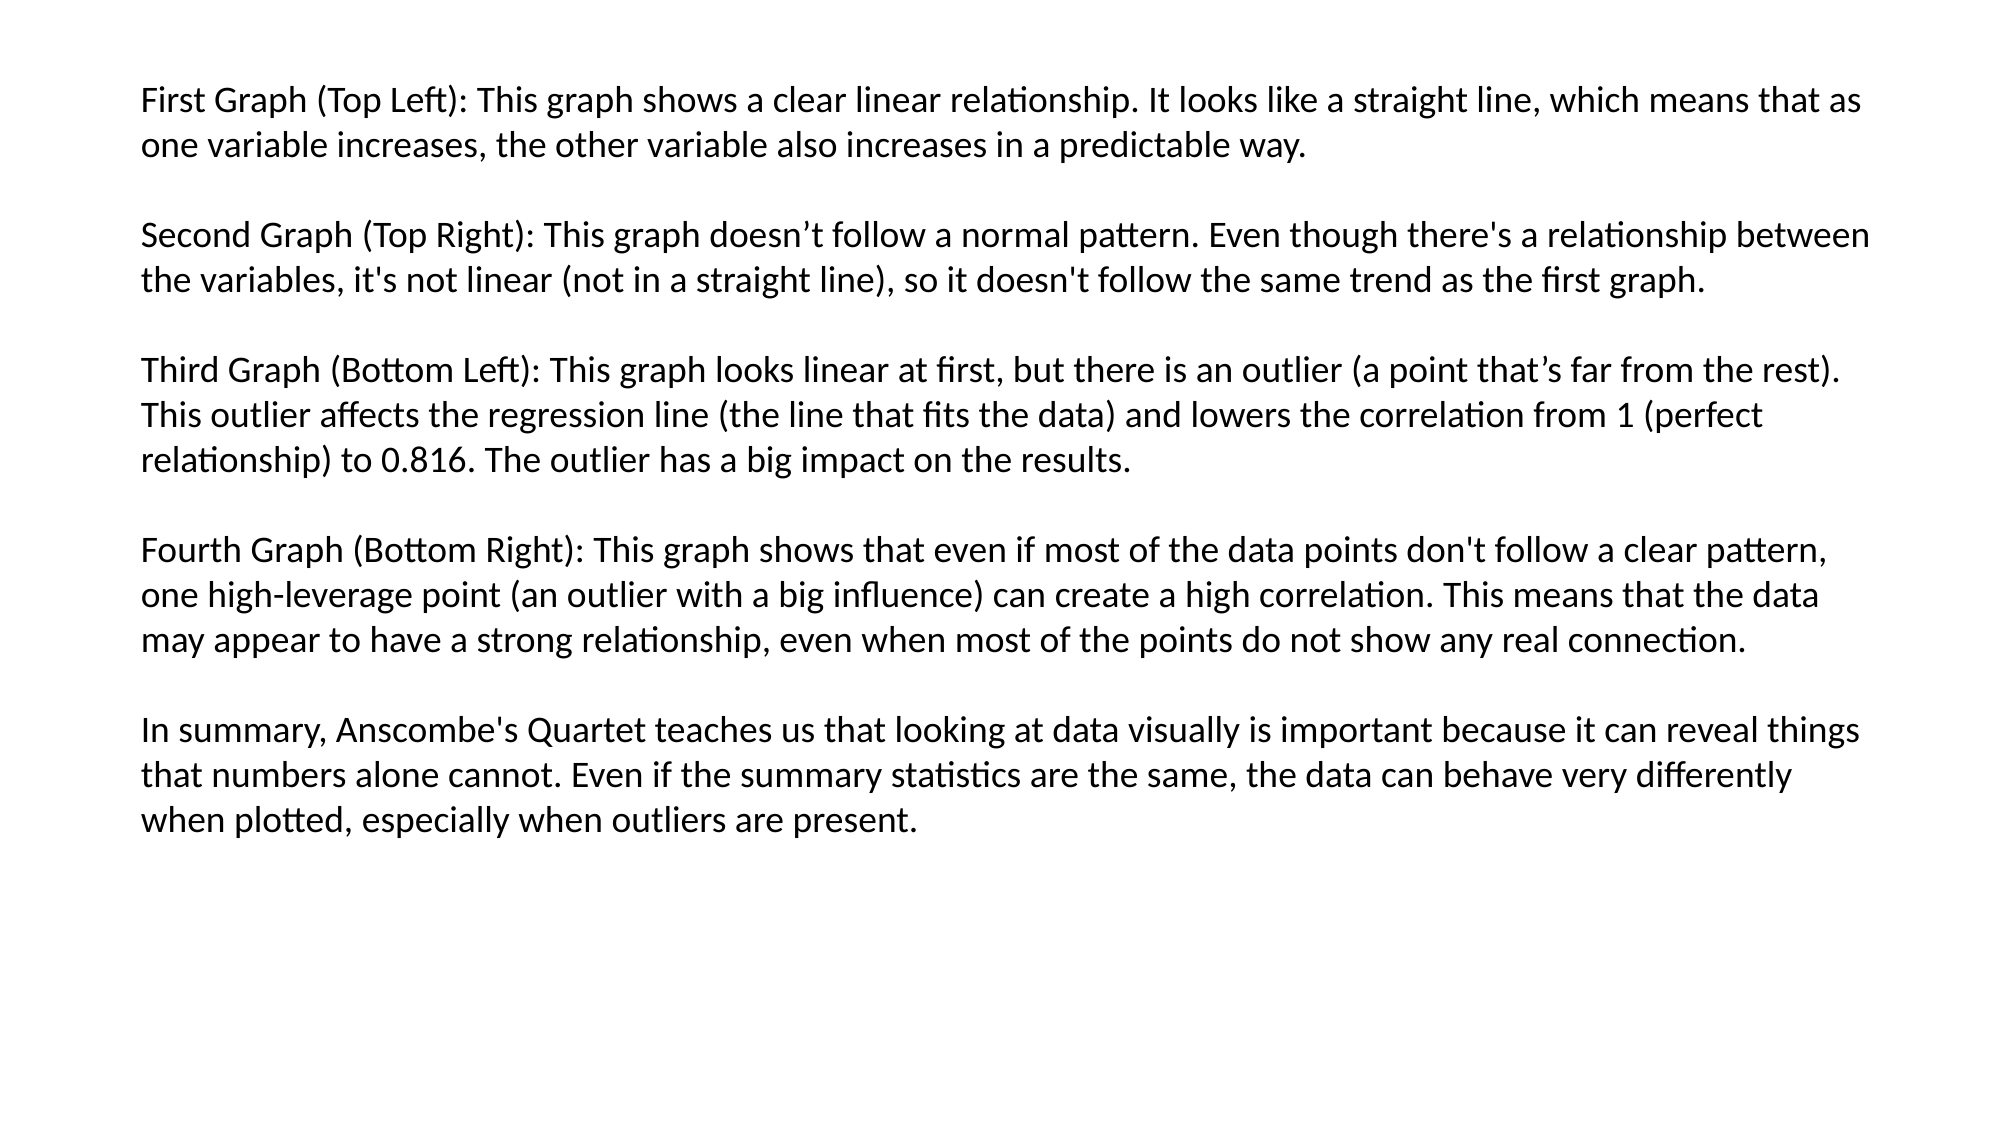

First Graph (Top Left): This graph shows a clear linear relationship. It looks like a straight line, which means that as one variable increases, the other variable also increases in a predictable way.
Second Graph (Top Right): This graph doesn’t follow a normal pattern. Even though there's a relationship between the variables, it's not linear (not in a straight line), so it doesn't follow the same trend as the first graph.
Third Graph (Bottom Left): This graph looks linear at first, but there is an outlier (a point that’s far from the rest). This outlier affects the regression line (the line that fits the data) and lowers the correlation from 1 (perfect relationship) to 0.816. The outlier has a big impact on the results.
Fourth Graph (Bottom Right): This graph shows that even if most of the data points don't follow a clear pattern, one high-leverage point (an outlier with a big influence) can create a high correlation. This means that the data may appear to have a strong relationship, even when most of the points do not show any real connection.
In summary, Anscombe's Quartet teaches us that looking at data visually is important because it can reveal things that numbers alone cannot. Even if the summary statistics are the same, the data can behave very differently when plotted, especially when outliers are present.